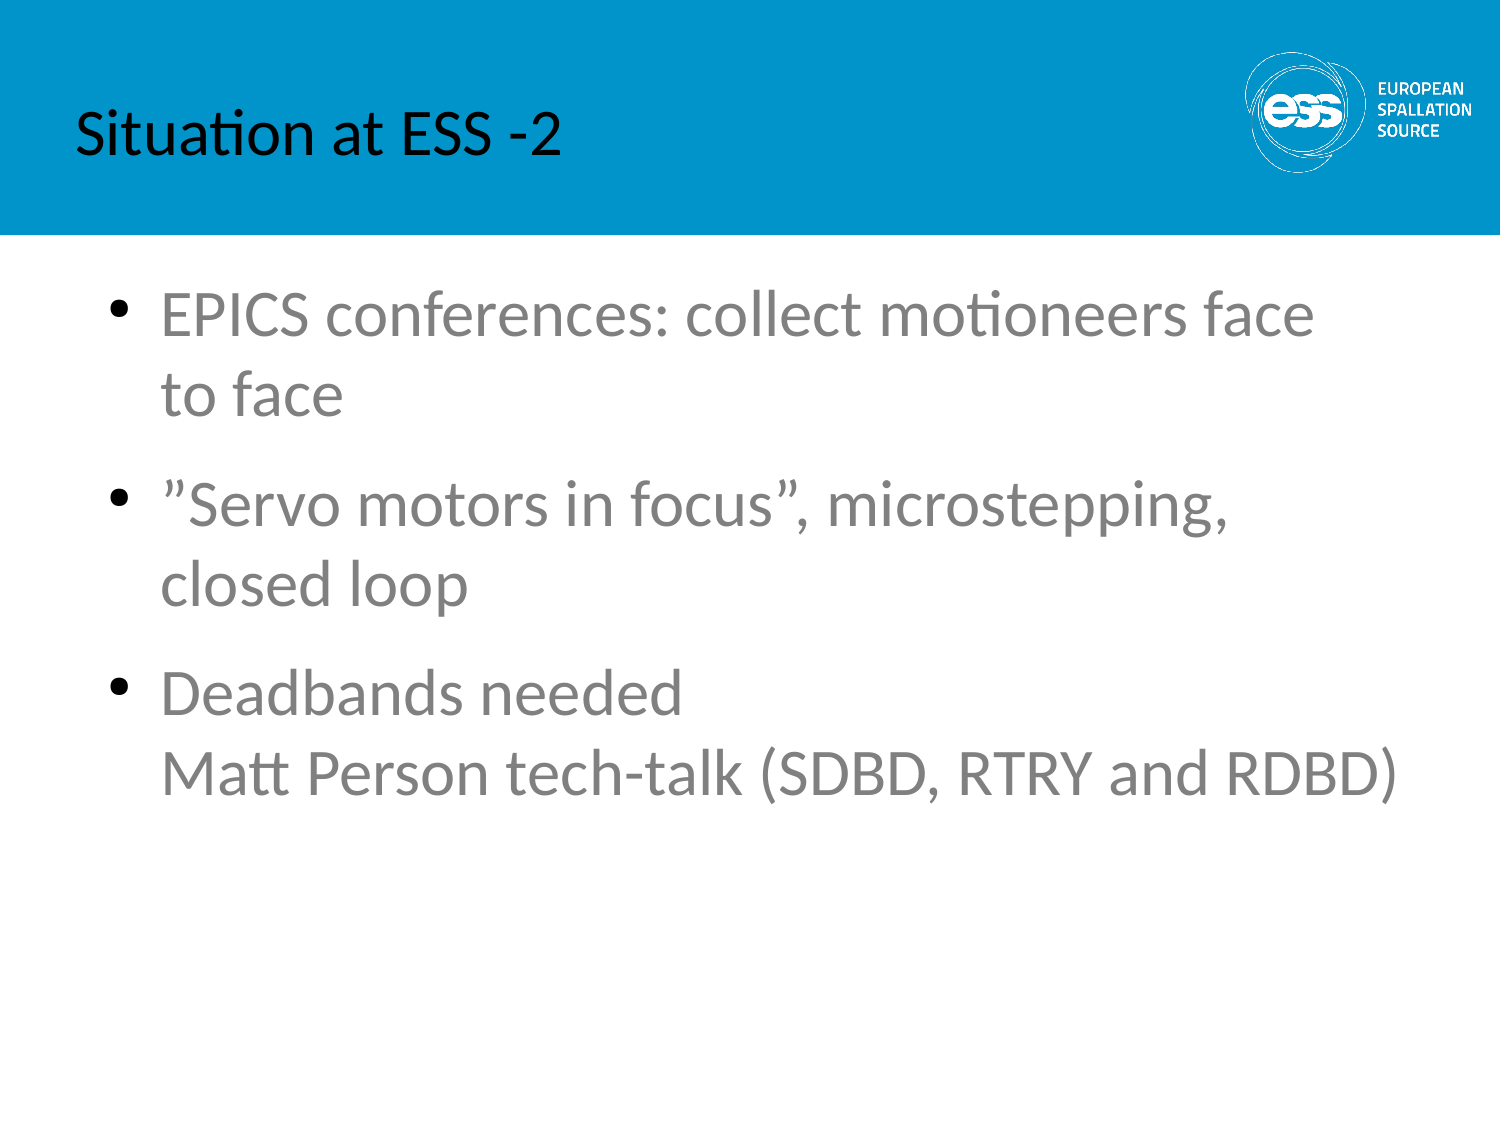

# Situation at ESS -2
EPICS conferences: collect motioneers face
to face
”Servo motors in focus”, microstepping, closed loop
Deadbands needed
Matt Person tech-talk (SDBD, RTRY and RDBD)